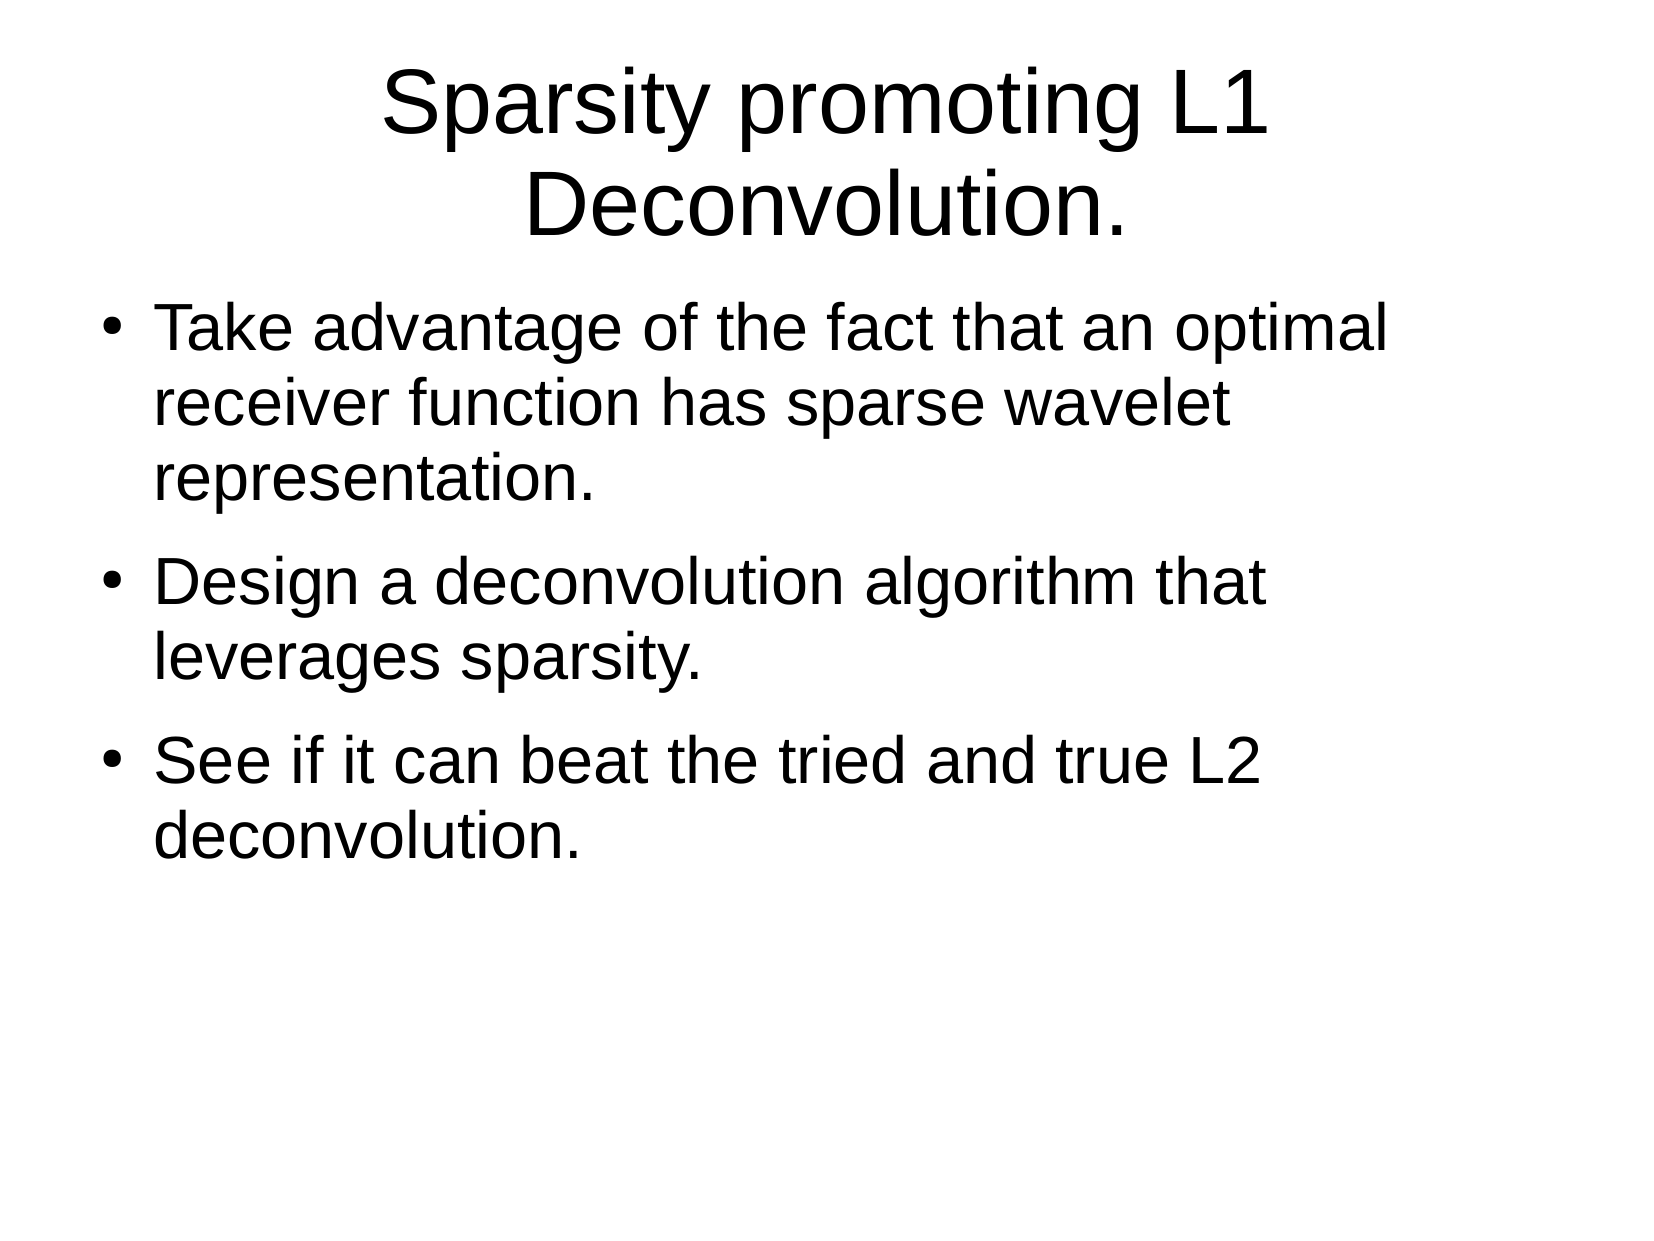

# Sparsity promoting L1 Deconvolution.
Take advantage of the fact that an optimal receiver function has sparse wavelet representation.
Design a deconvolution algorithm that leverages sparsity.
See if it can beat the tried and true L2 deconvolution.